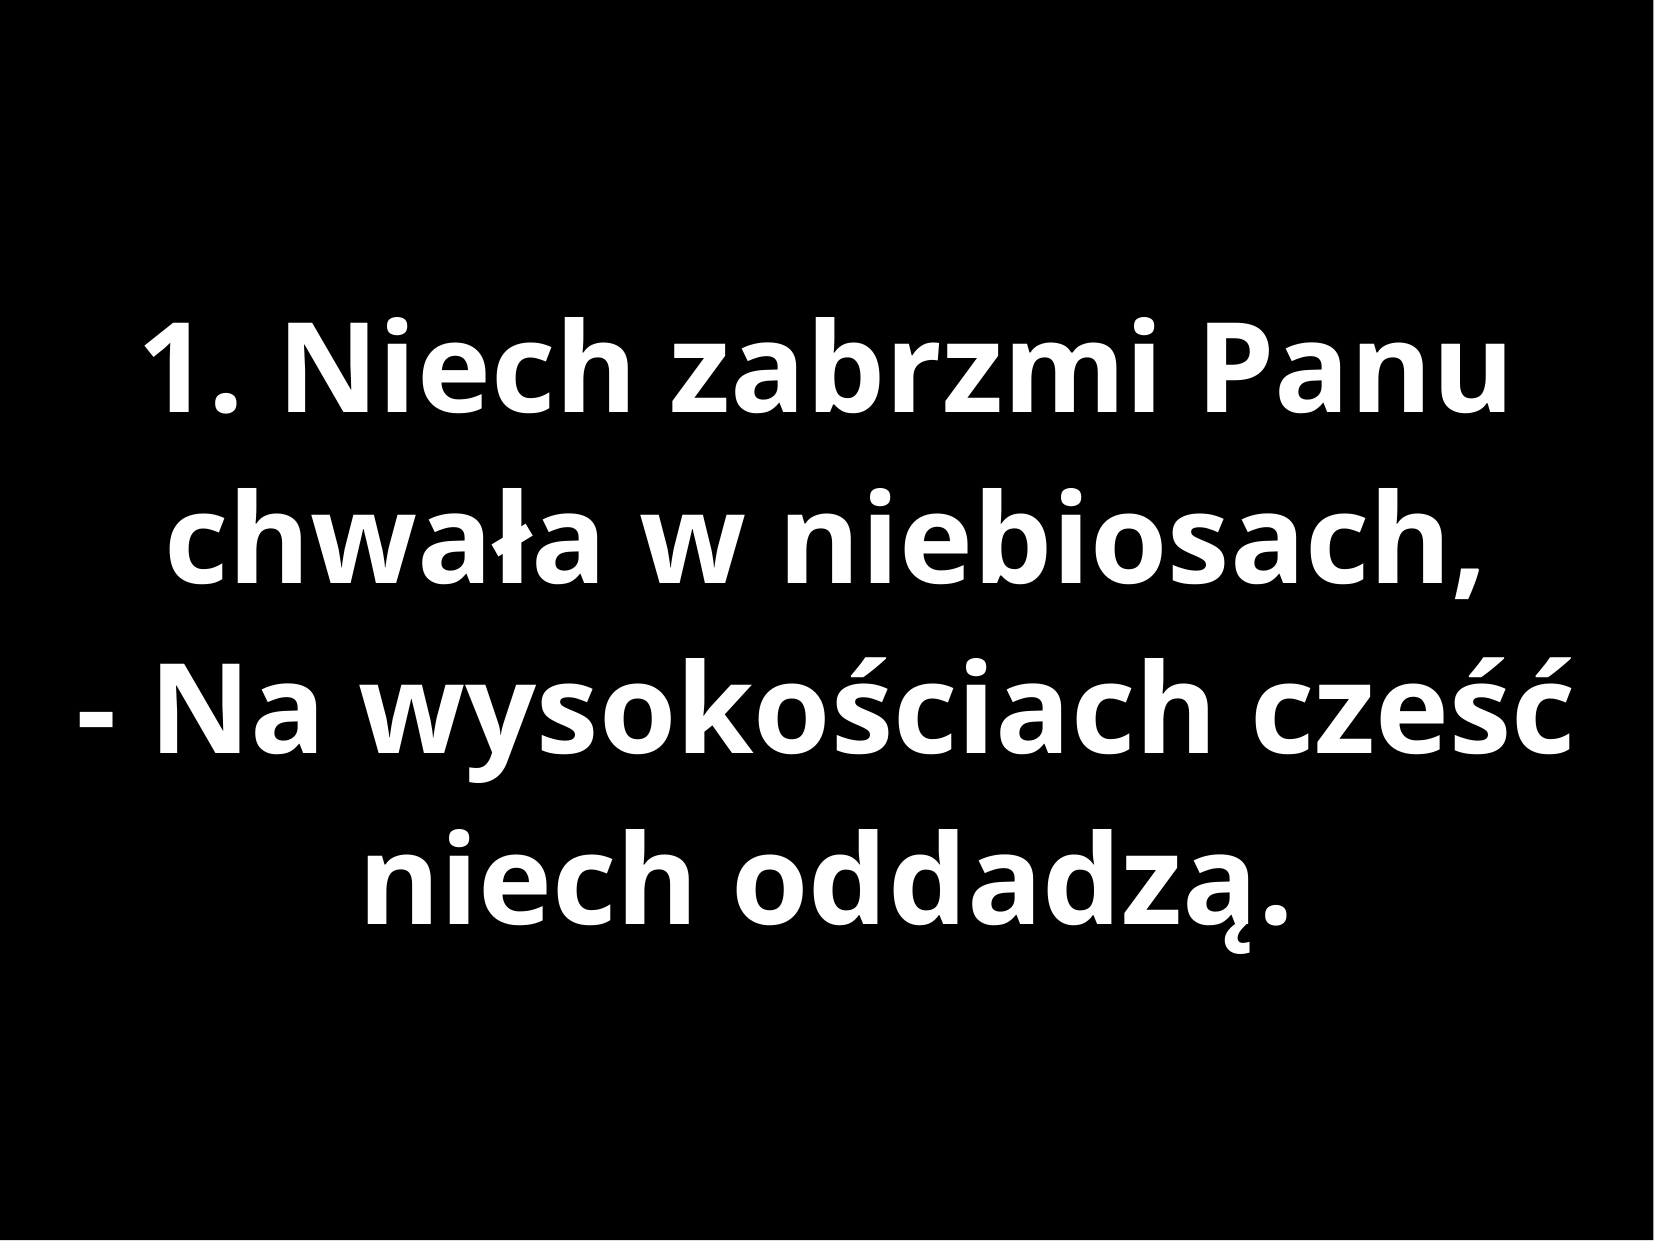

# 1. Niech zabrzmi Panu chwała w niebiosach, - Na wysokościach cześć niech oddadzą.